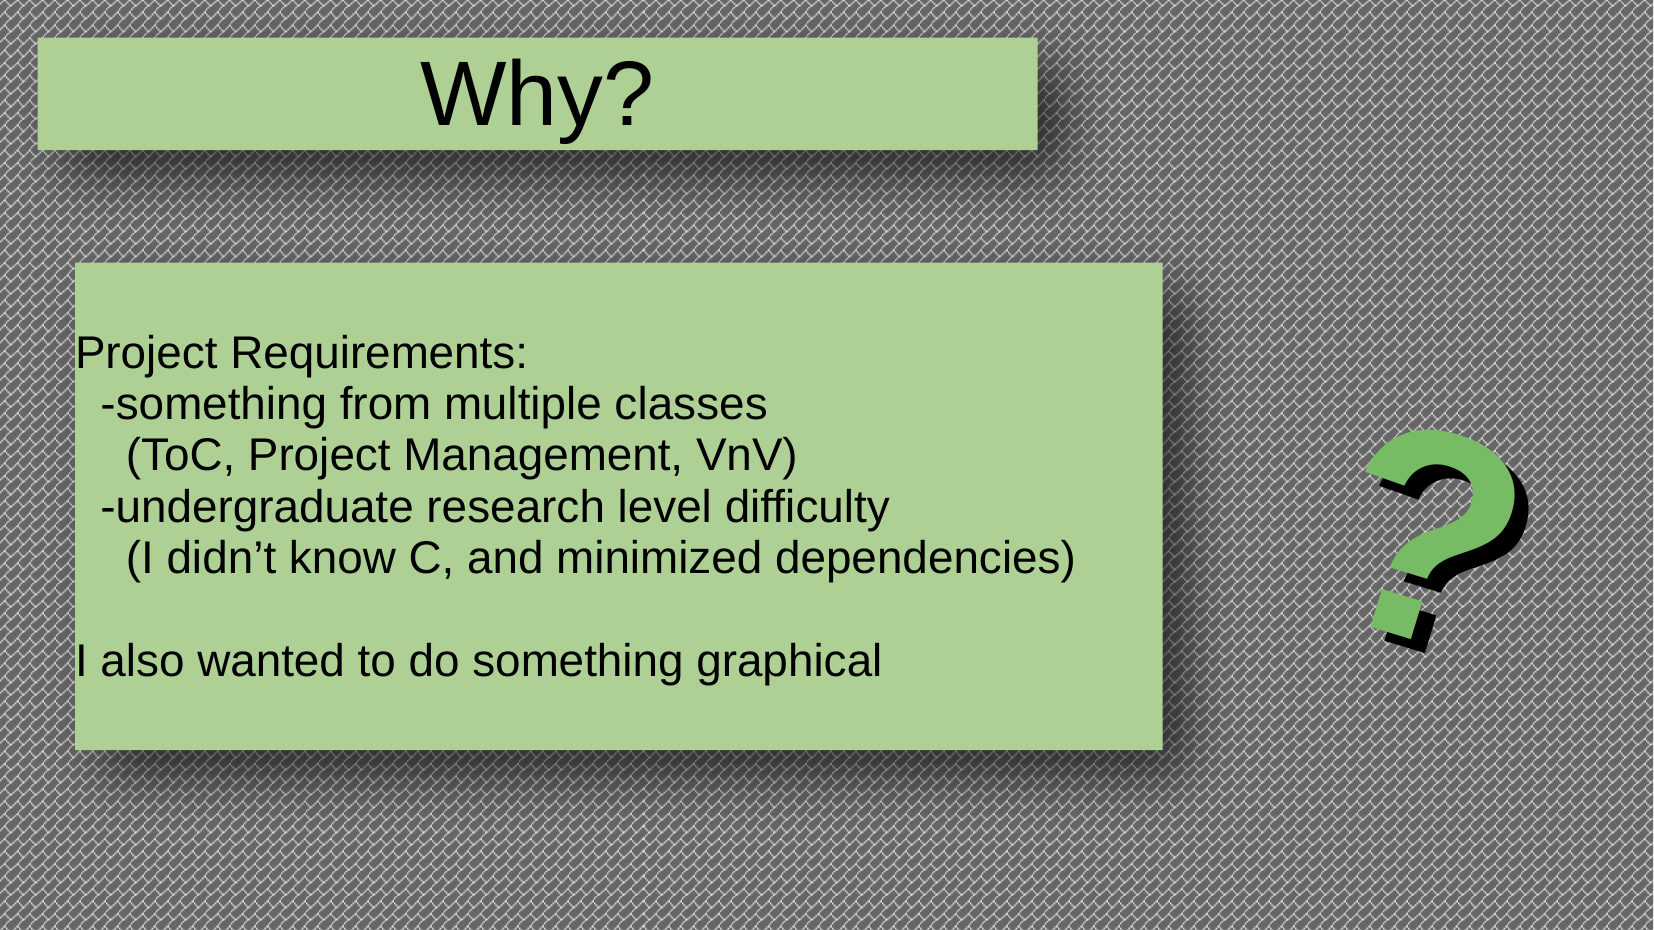

# Why?
Project Requirements:
 -something from multiple classes
 (ToC, Project Management, VnV)
 -undergraduate research level difficulty
 (I didn’t know C, and minimized dependencies)
I also wanted to do something graphical
?